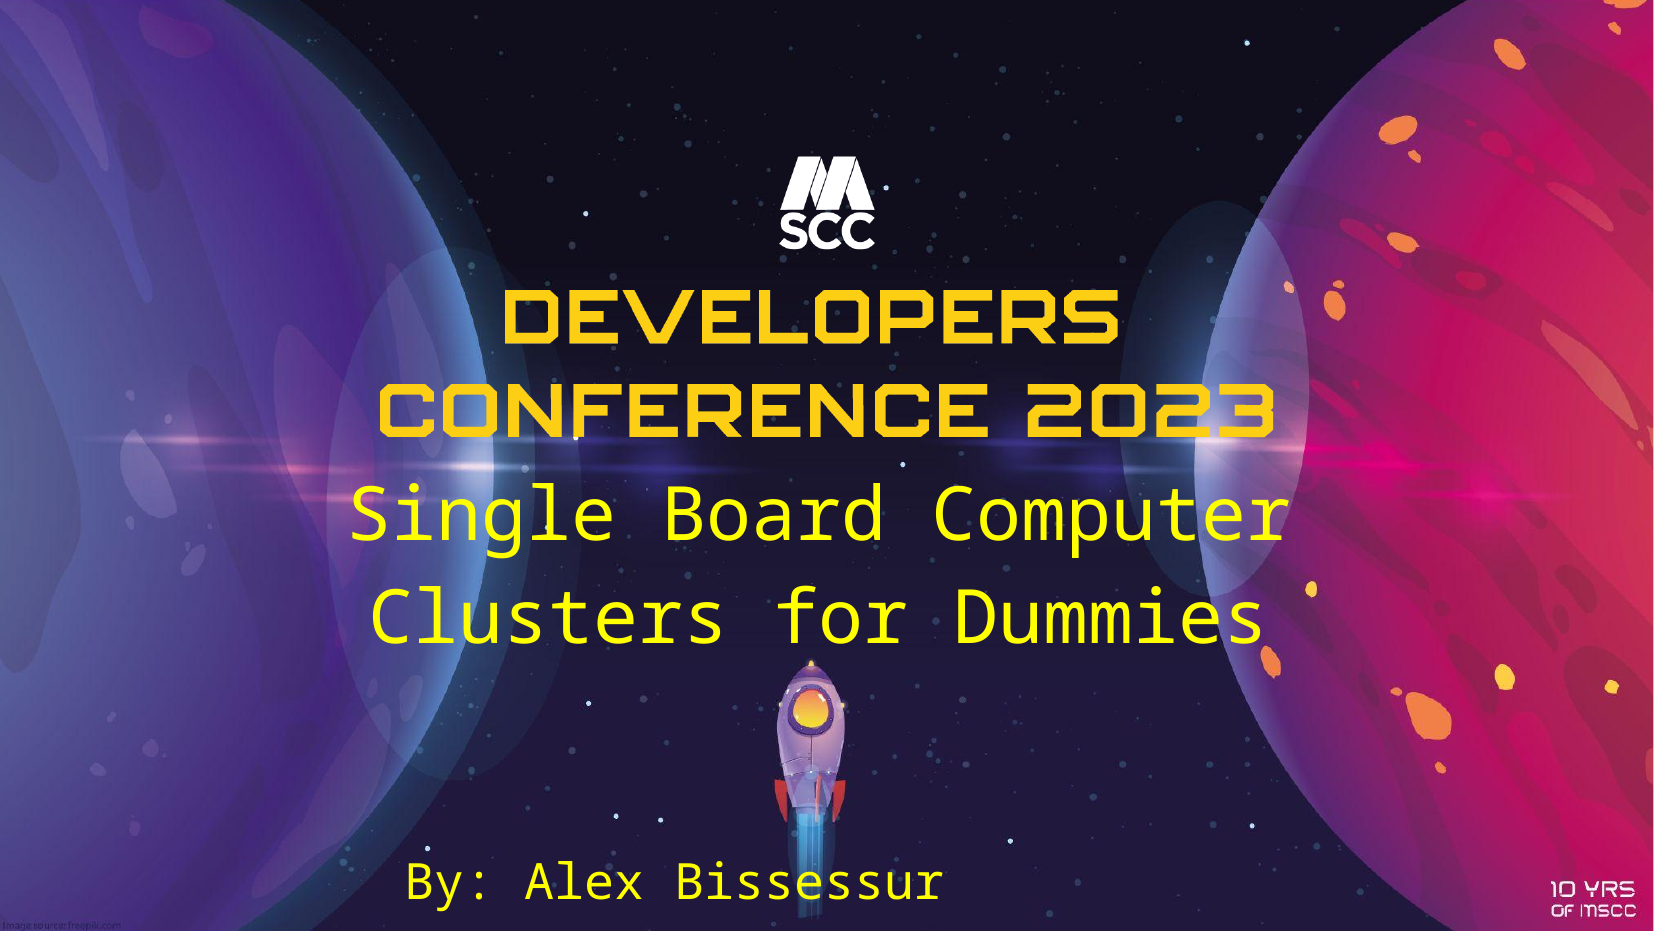

# Single Board Computer Clusters for Dummies
By: Alex Bissessur